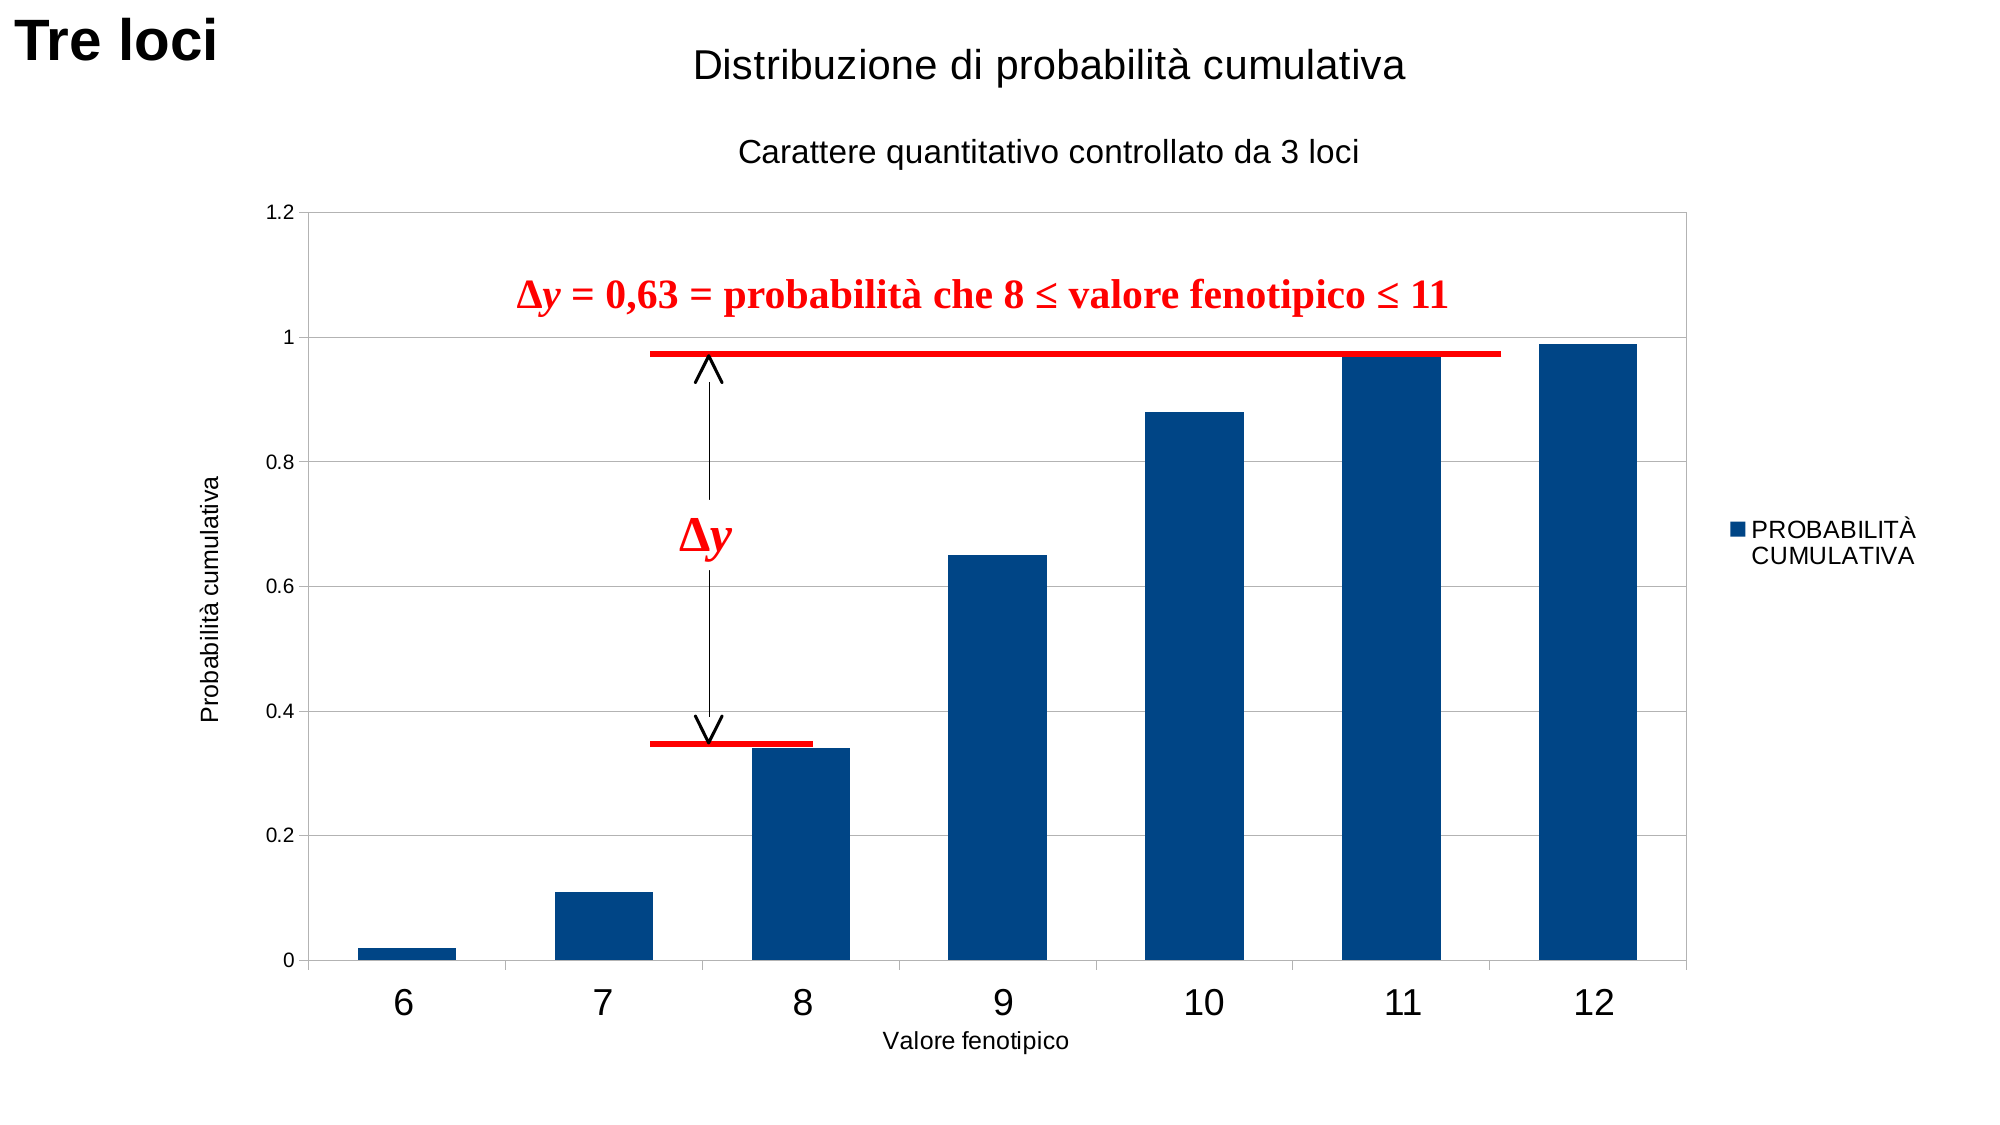

Tre loci
### Chart: Distribuzione di probabilità cumulativa
Carattere quantitativo controllato da 3 loci
| Category | PROBABILITÀ
CUMULATIVA |
|---|---|
| 1 | 0.02 |
| 2 | 0.11 |
| 3 | 0.34 |
| 4 | 0.65 |
| 5 | 0.88 |
| 6 | 0.97 |
| 7 | 0.99 |∆y = 0,63 = probabilità che 8 ≤ valore fenotipico ≤ 11
∆y
6	 7	 8	 9	 10	 11	 12